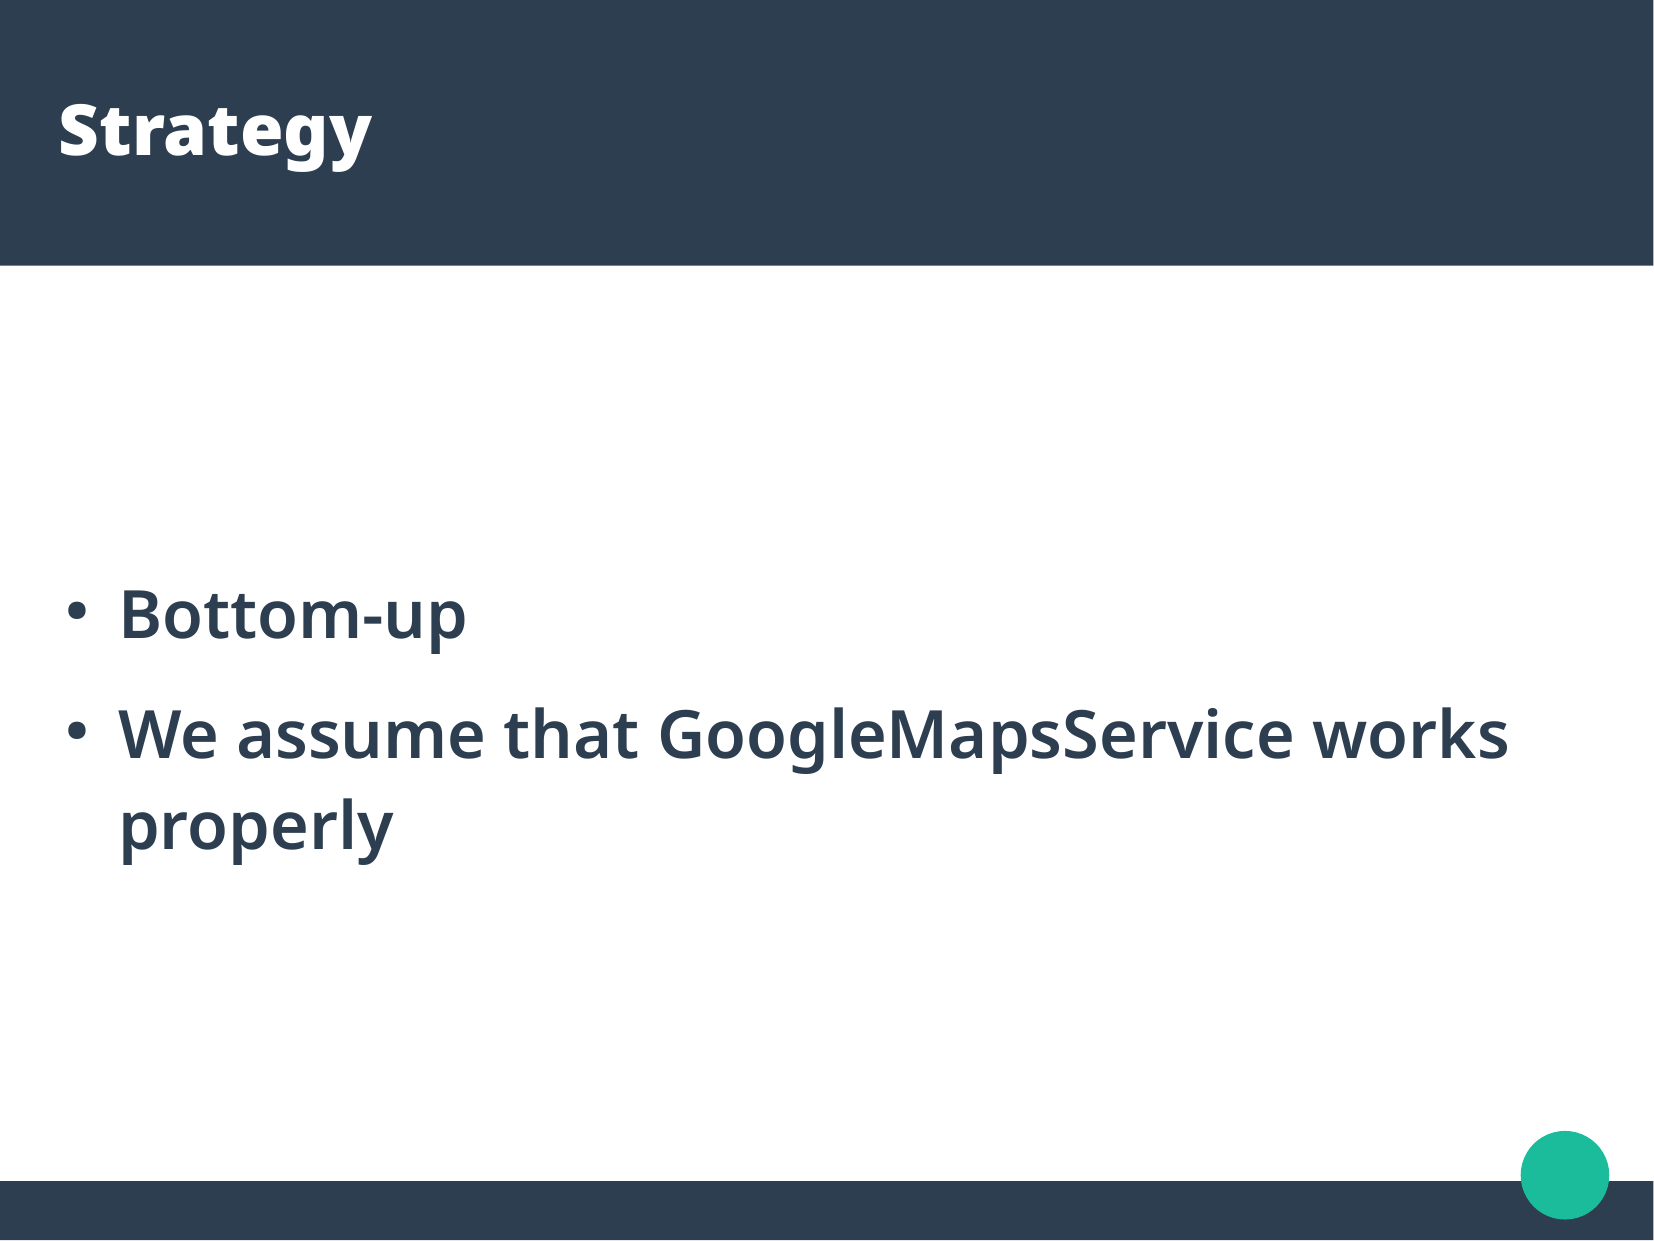

# Strategy
Bottom-up
We assume that GoogleMapsService works properly